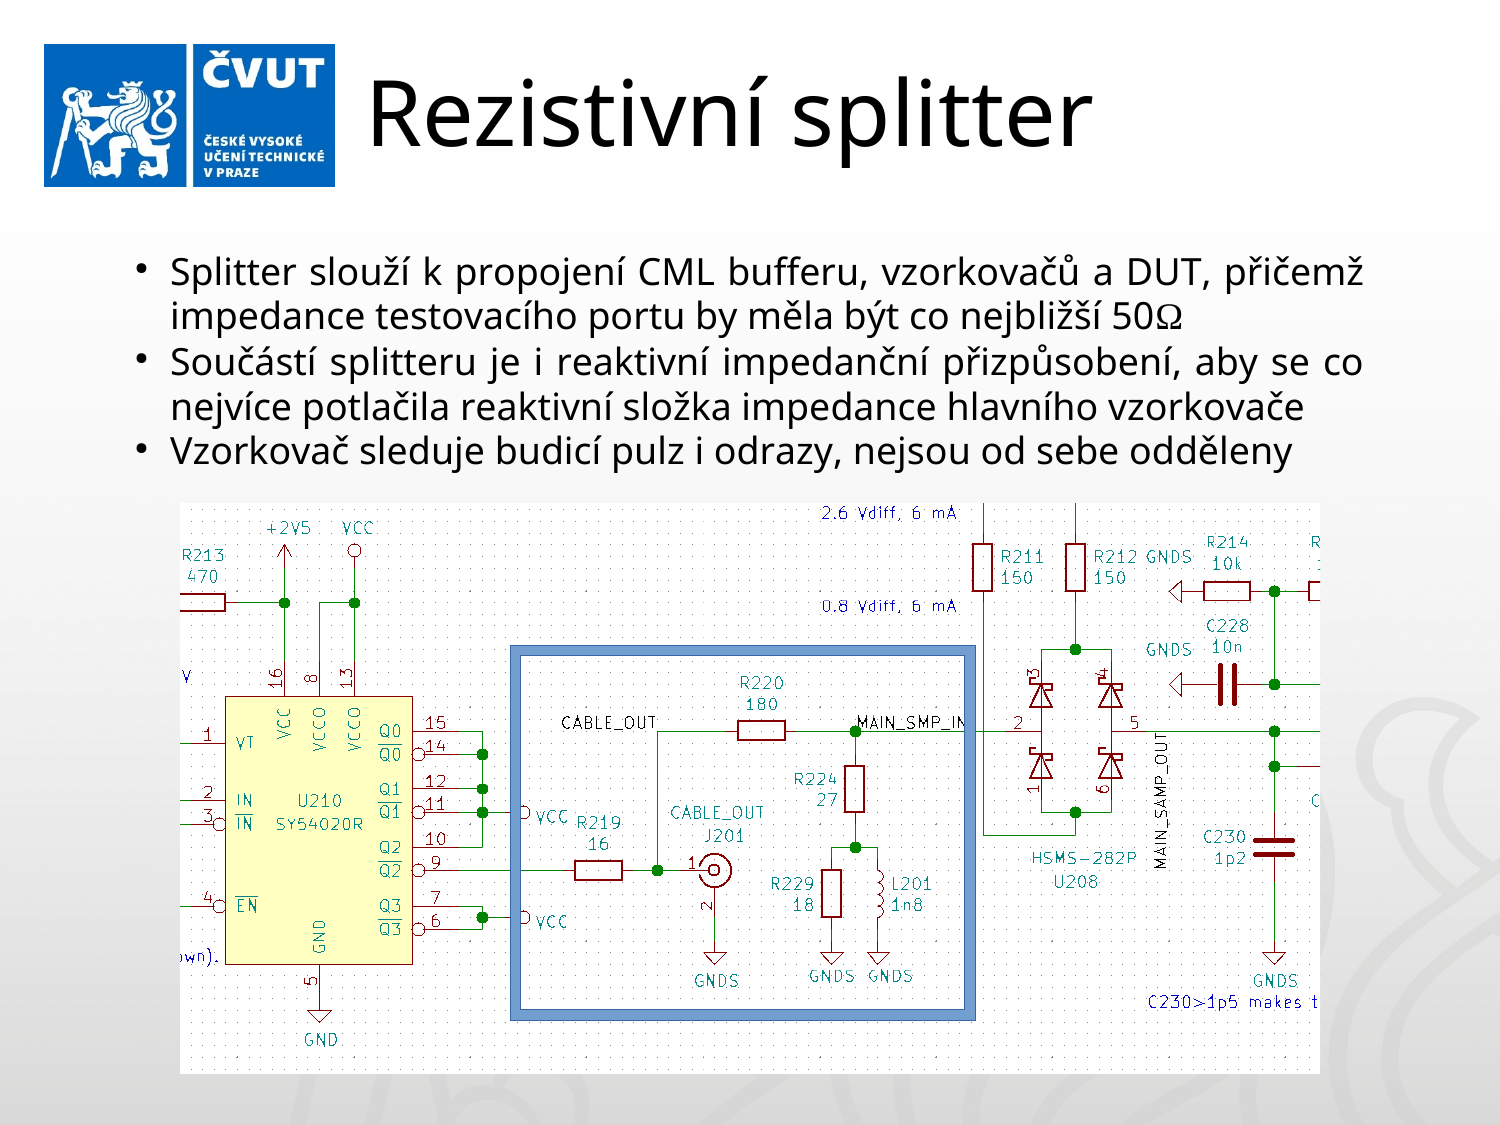

# Rezistivní splitter
Splitter slouží k propojení CML bufferu, vzorkovačů a DUT, přičemž impedance testovacího portu by měla být co nejbližší 50Ω
Součástí splitteru je i reaktivní impedanční přizpůsobení, aby se co nejvíce potlačila reaktivní složka impedance hlavního vzorkovače
Vzorkovač sleduje budicí pulz i odrazy, nejsou od sebe odděleny